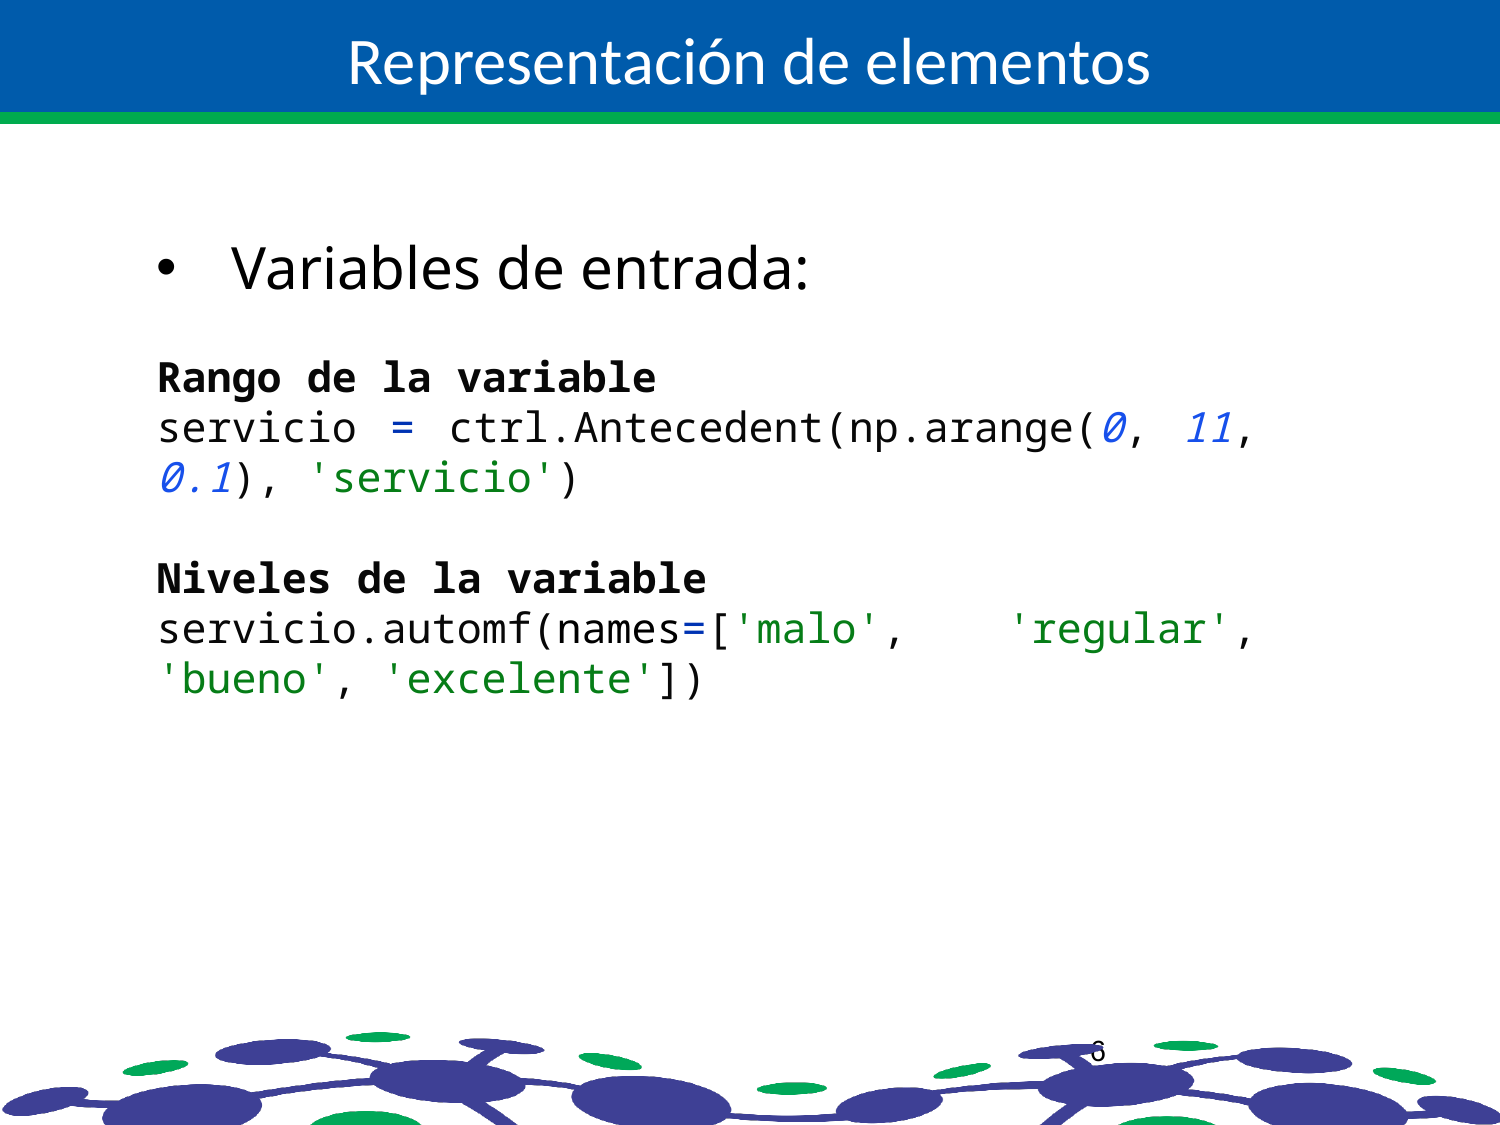

Representación de elementos
Variables de entrada:
Rango de la variable
servicio = ctrl.Antecedent(np.arange(0, 11, 0.1), 'servicio')
Niveles de la variable
servicio.automf(names=['malo', 'regular', 'bueno', 'excelente'])